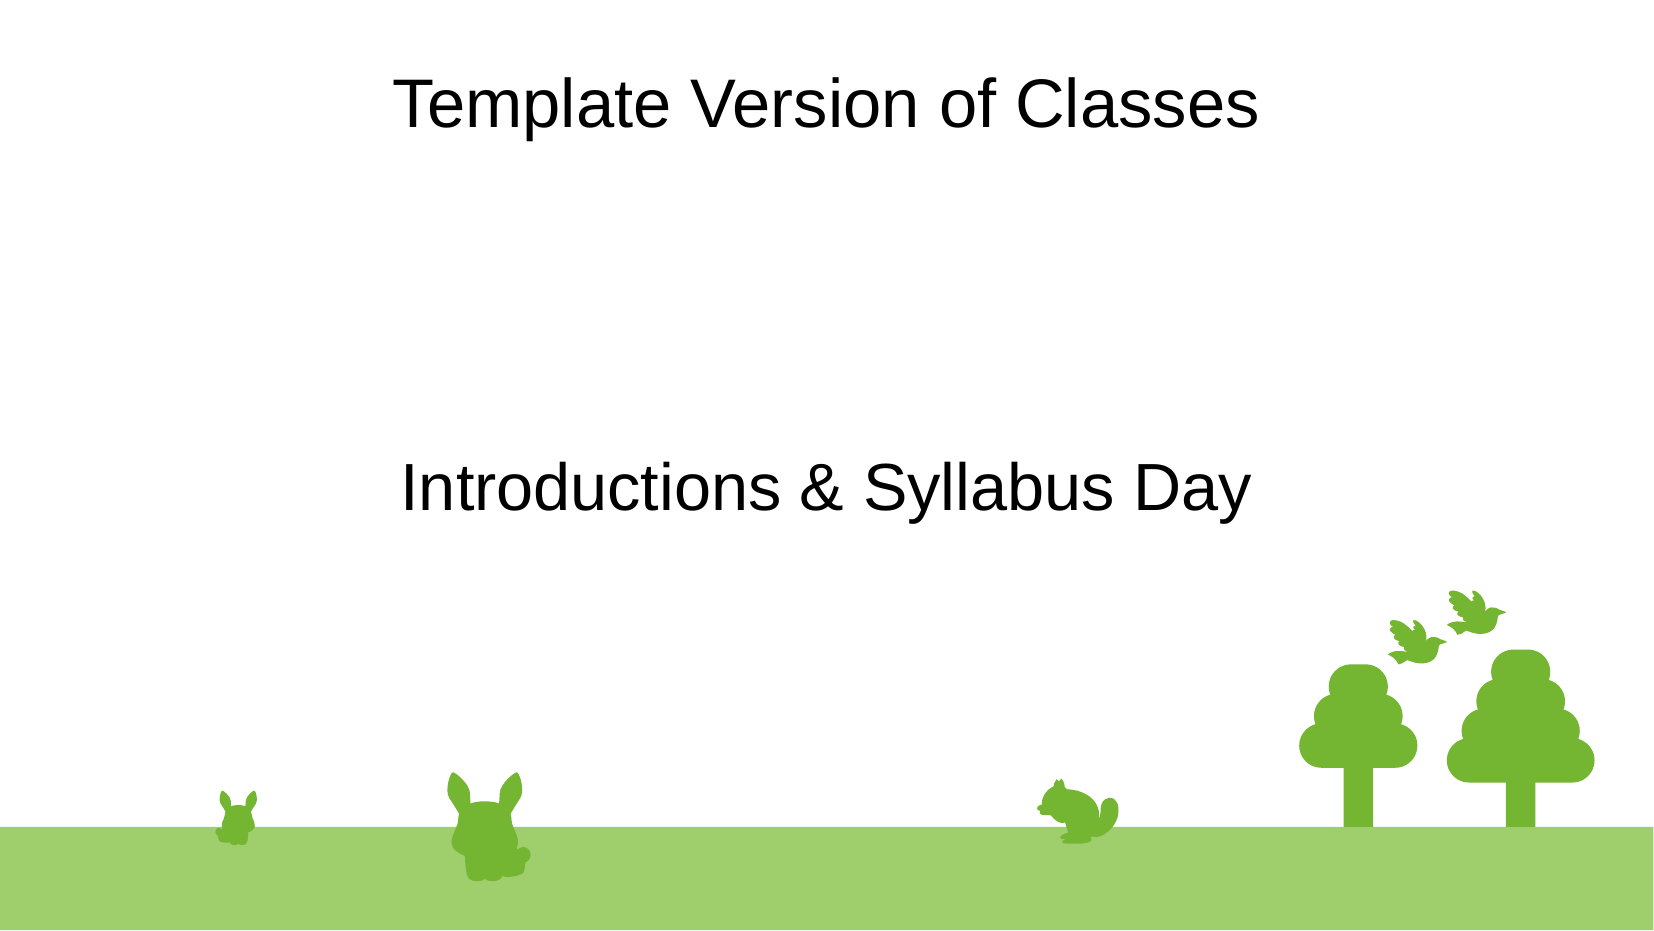

# Template Version of Classes
Introductions & Syllabus Day